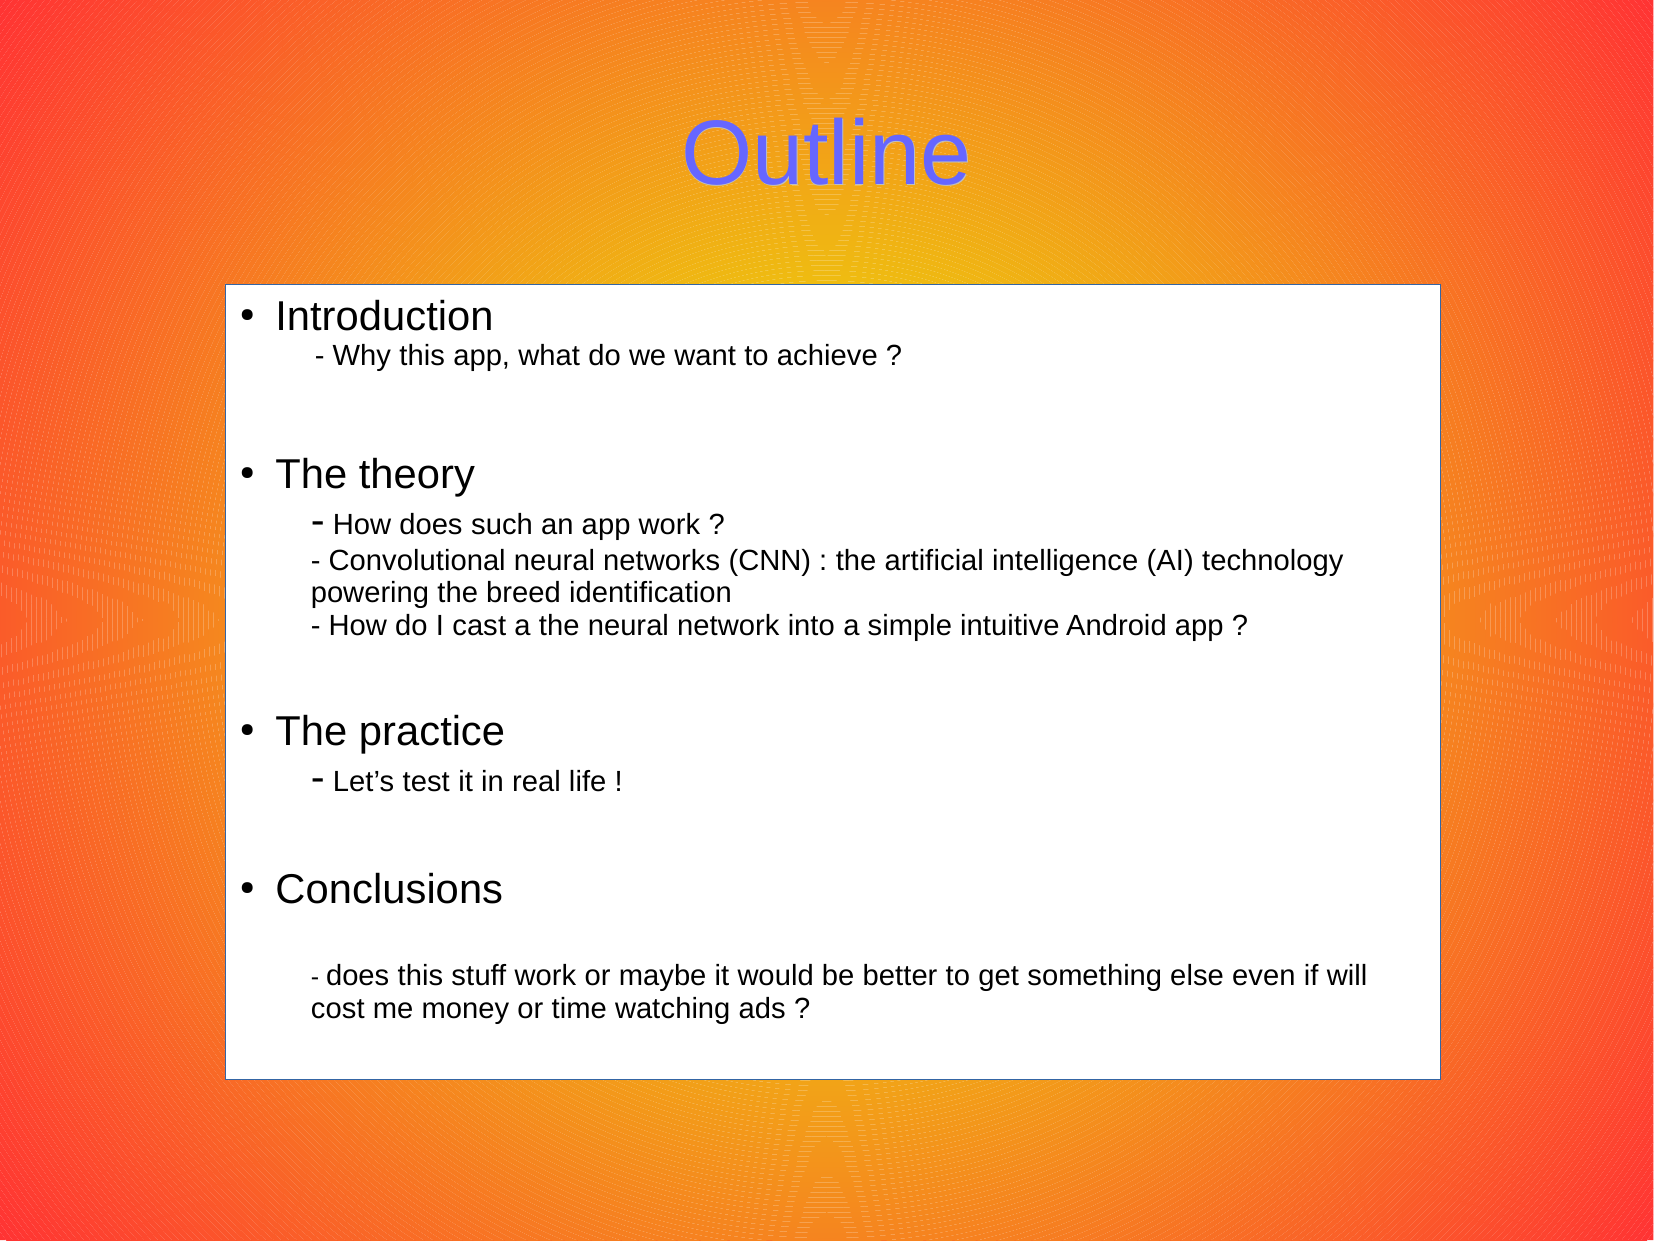

# Outline
Introduction
	- Why this app, what do we want to achieve ?
The theory
- How does such an app work ?
- Convolutional neural networks (CNN) : the artificial intelligence (AI) technology powering the breed identification
- How do I cast a the neural network into a simple intuitive Android app ?
The practice
- Let’s test it in real life !
Conclusions
- does this stuff work or maybe it would be better to get something else even if will cost me money or time watching ads ?